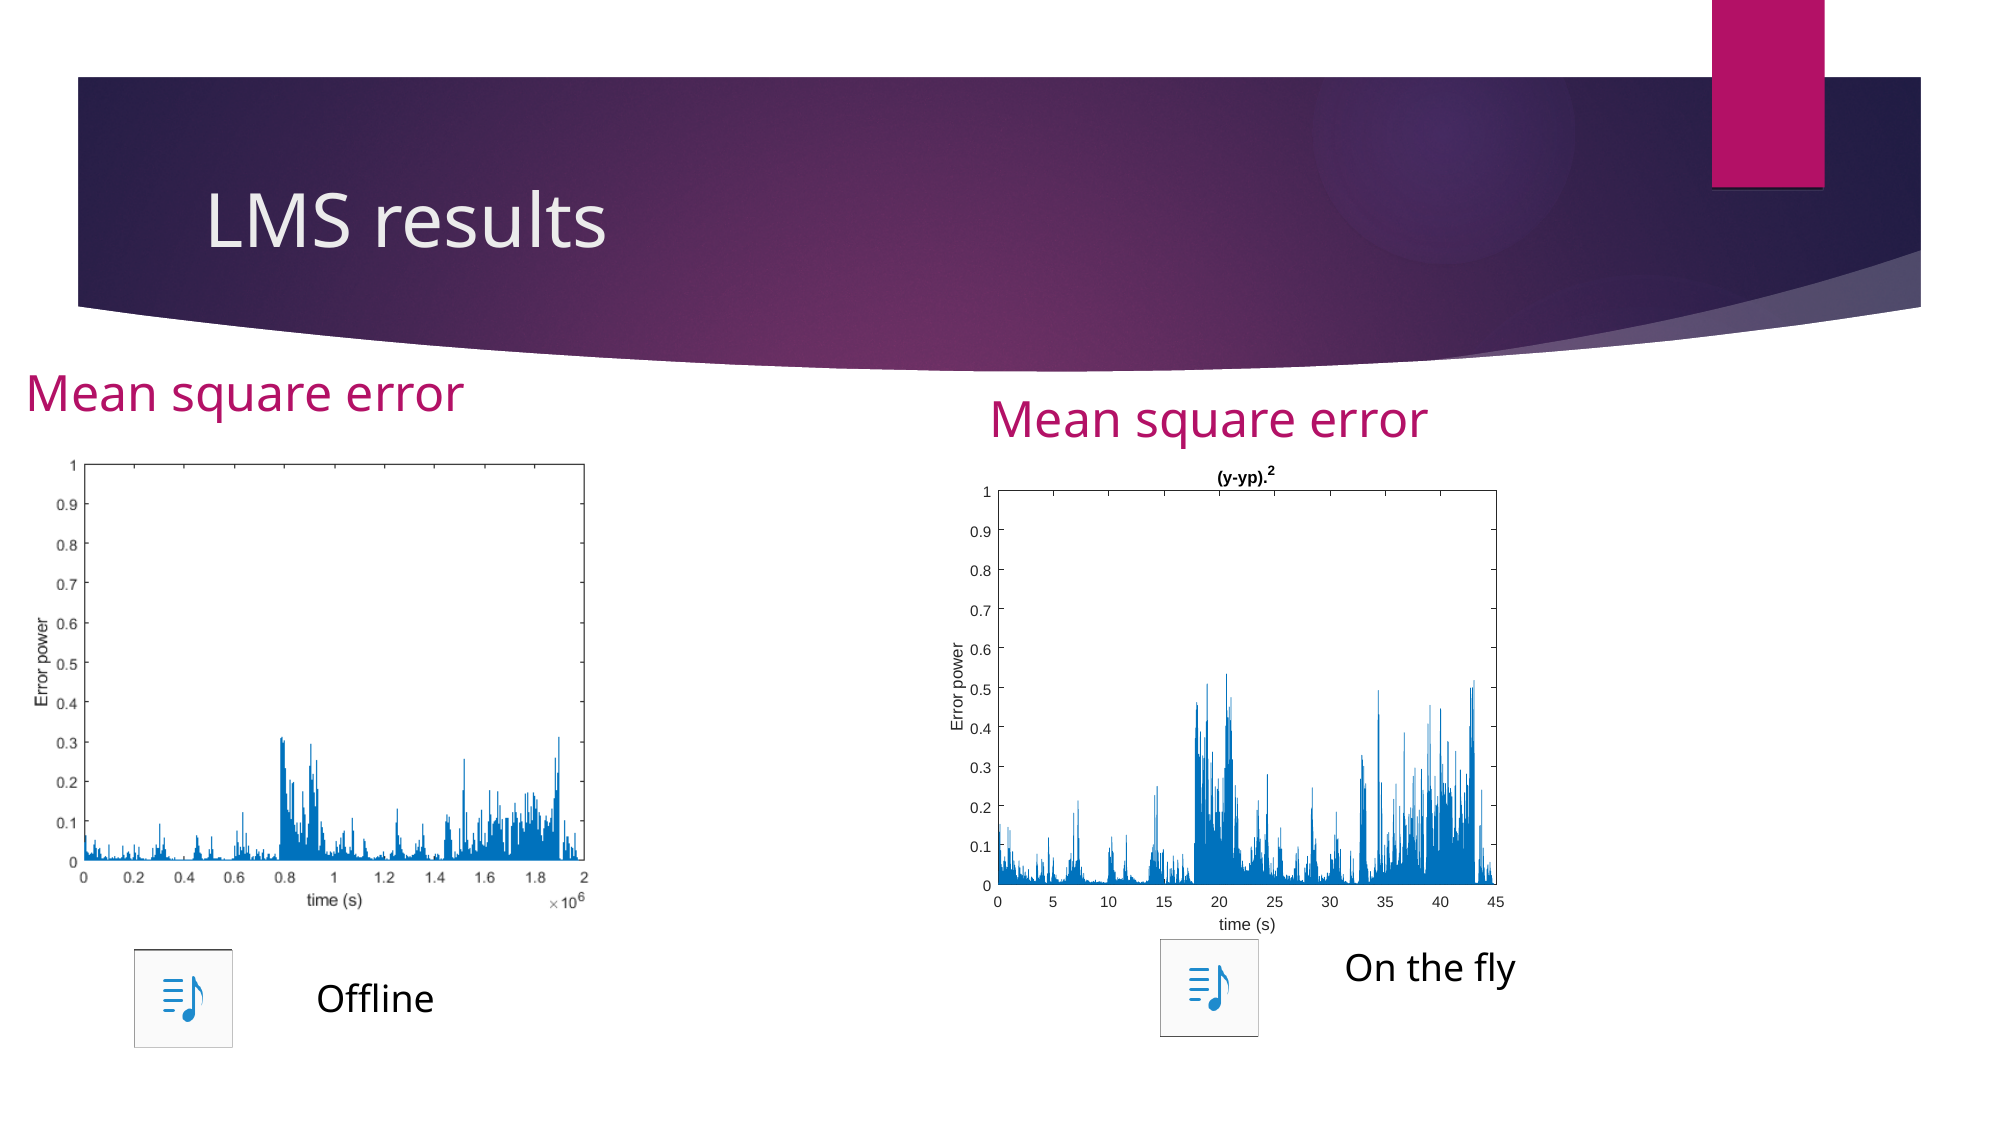

# LMS results
Mean square error
Mean square error
On the fly
Offline